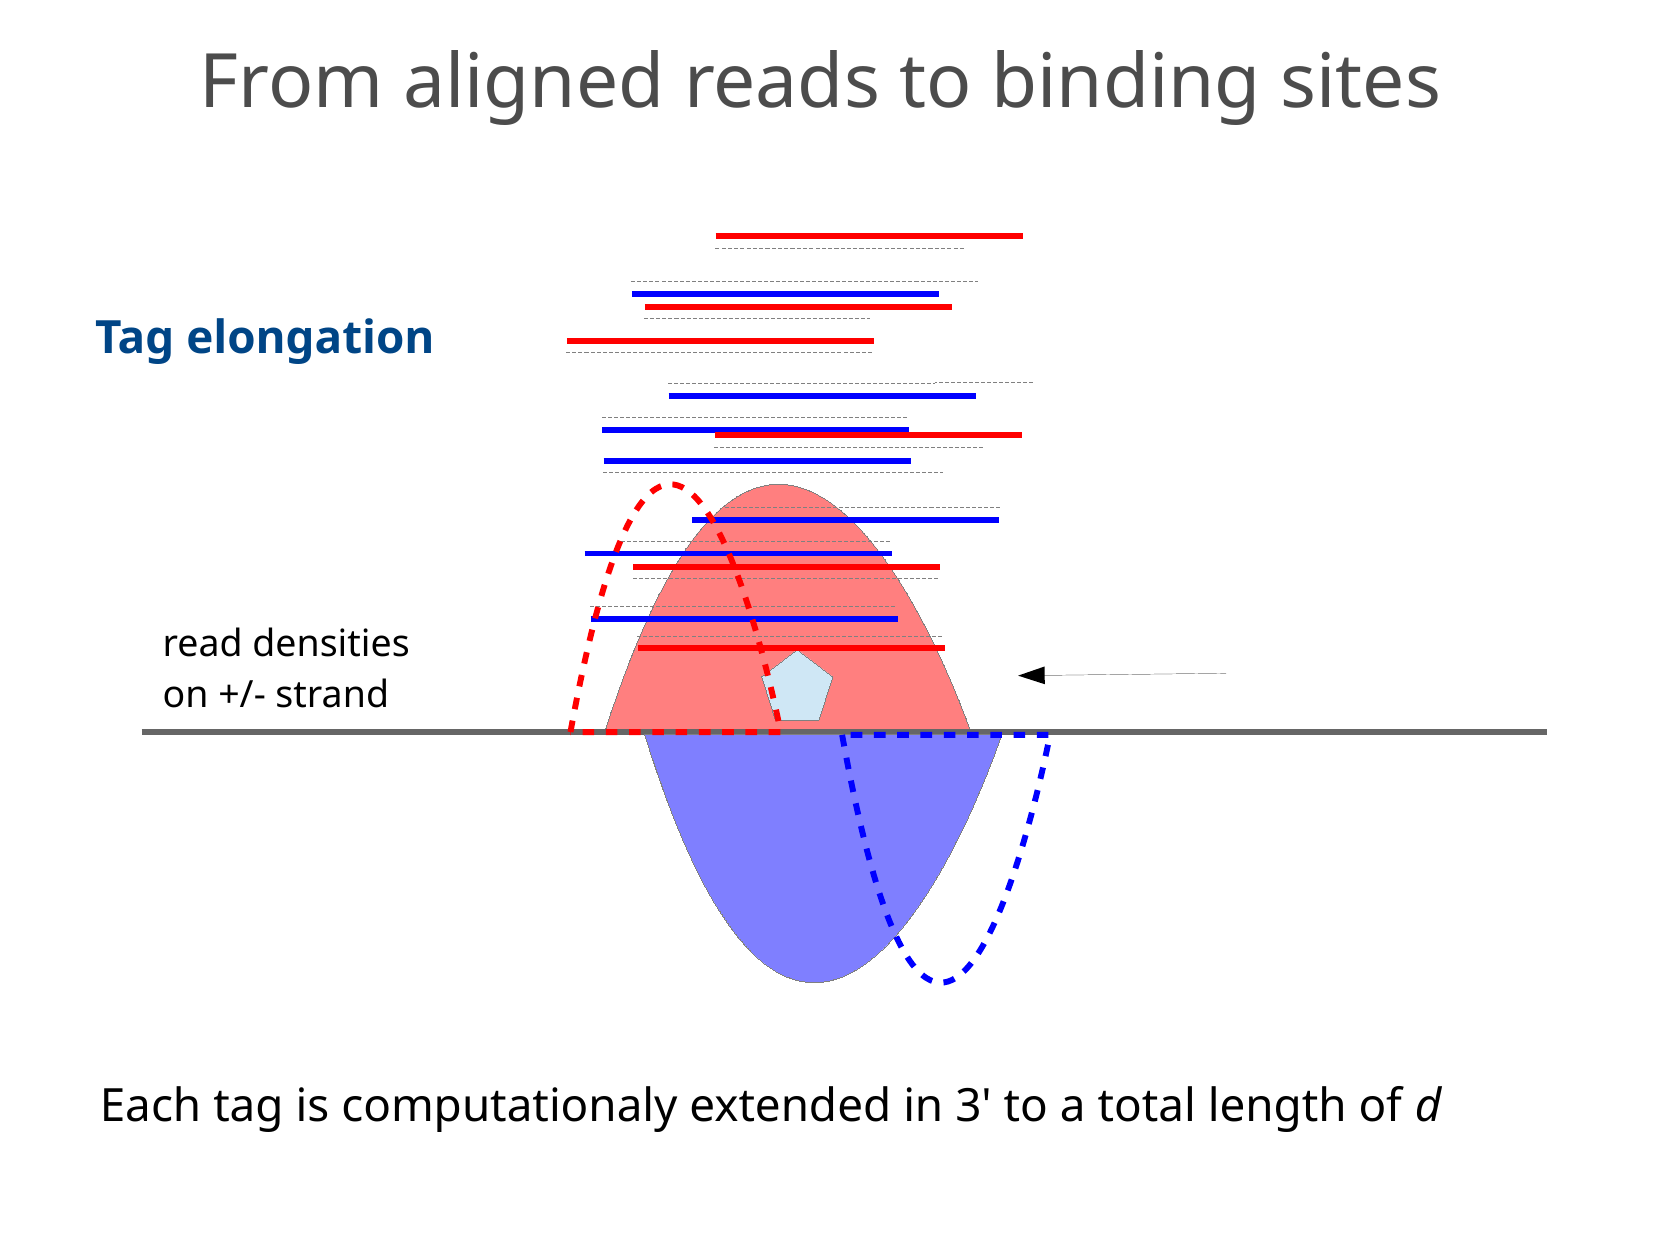

# From aligned reads to binding sites
Tag elongation
read densities
on +/- strand
Each tag is computationaly extended in 3' to a total length of d